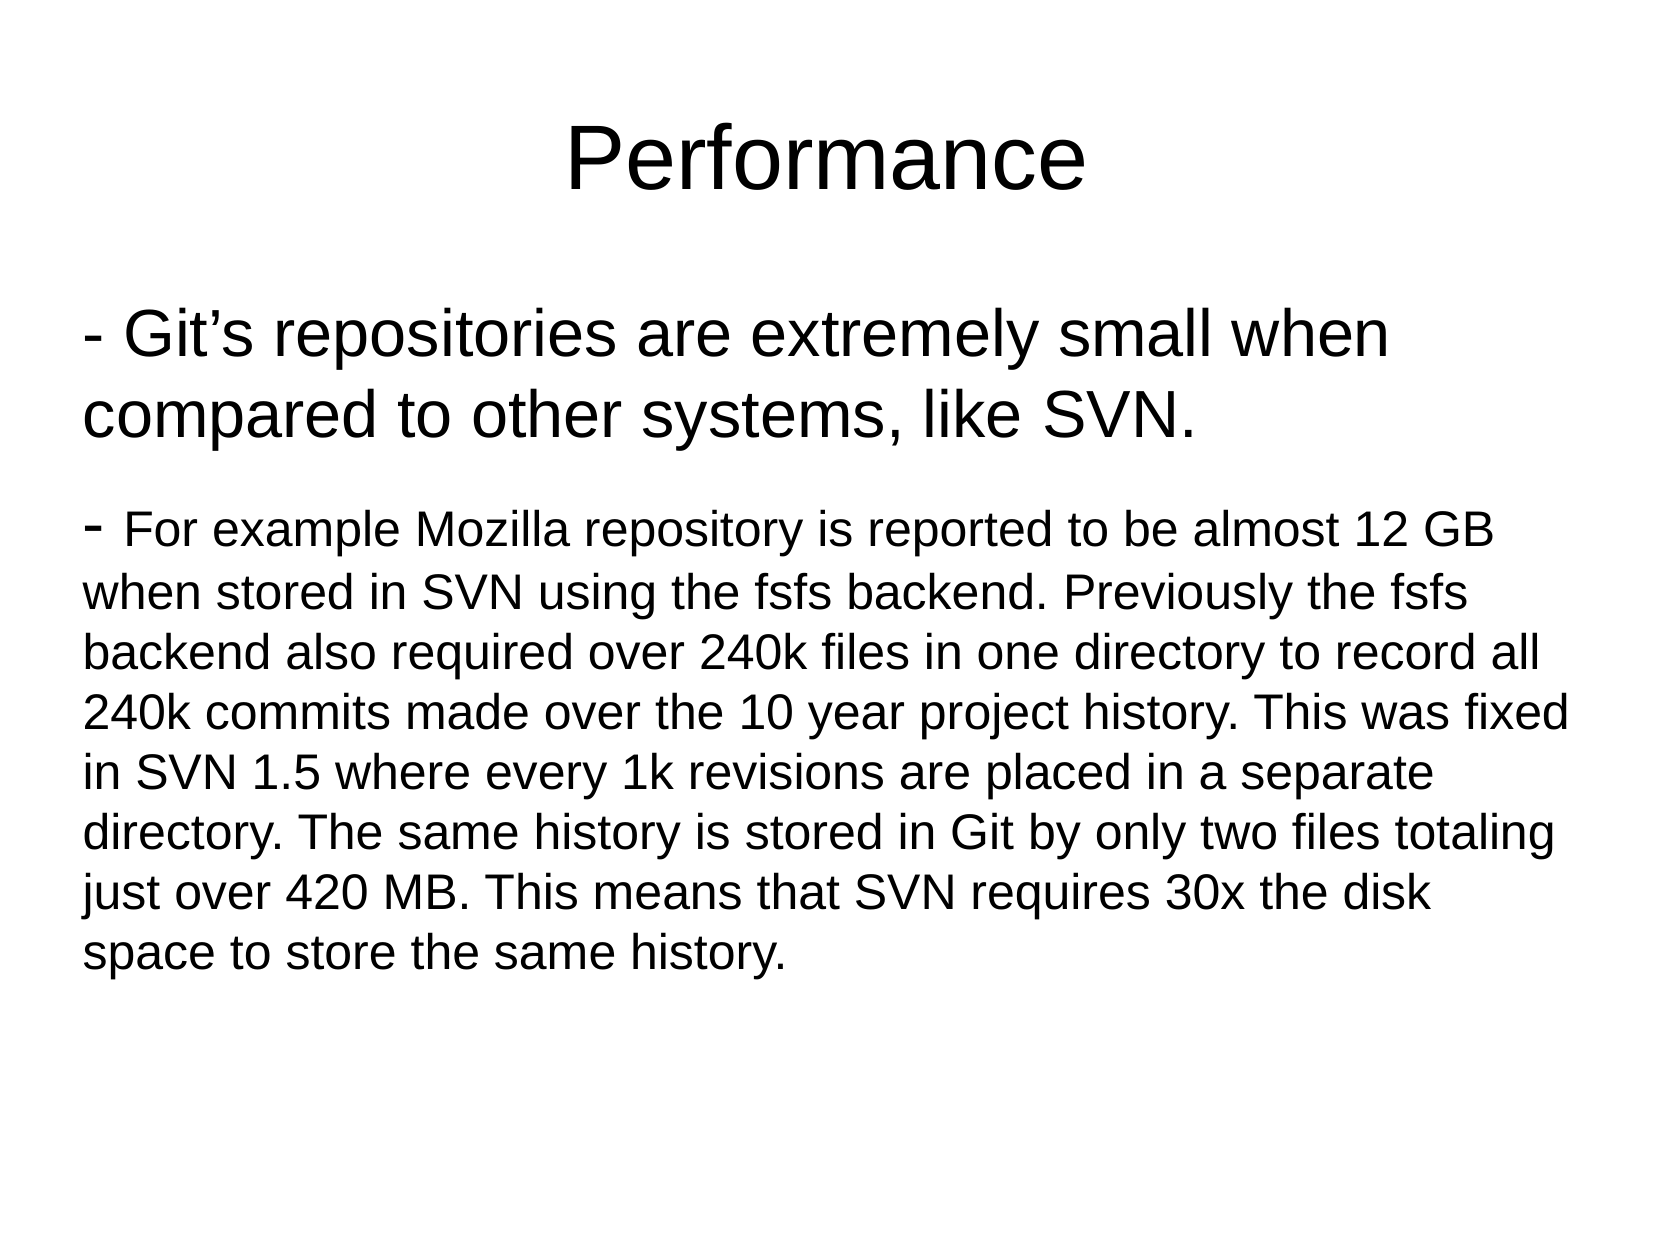

# Performance
- Git’s repositories are extremely small when compared to other systems, like SVN.
- For example Mozilla repository is reported to be almost 12 GB when stored in SVN using the fsfs backend. Previously the fsfs backend also required over 240k files in one directory to record all 240k commits made over the 10 year project history. This was fixed in SVN 1.5 where every 1k revisions are placed in a separate directory. The same history is stored in Git by only two files totaling just over 420 MB. This means that SVN requires 30x the disk space to store the same history.